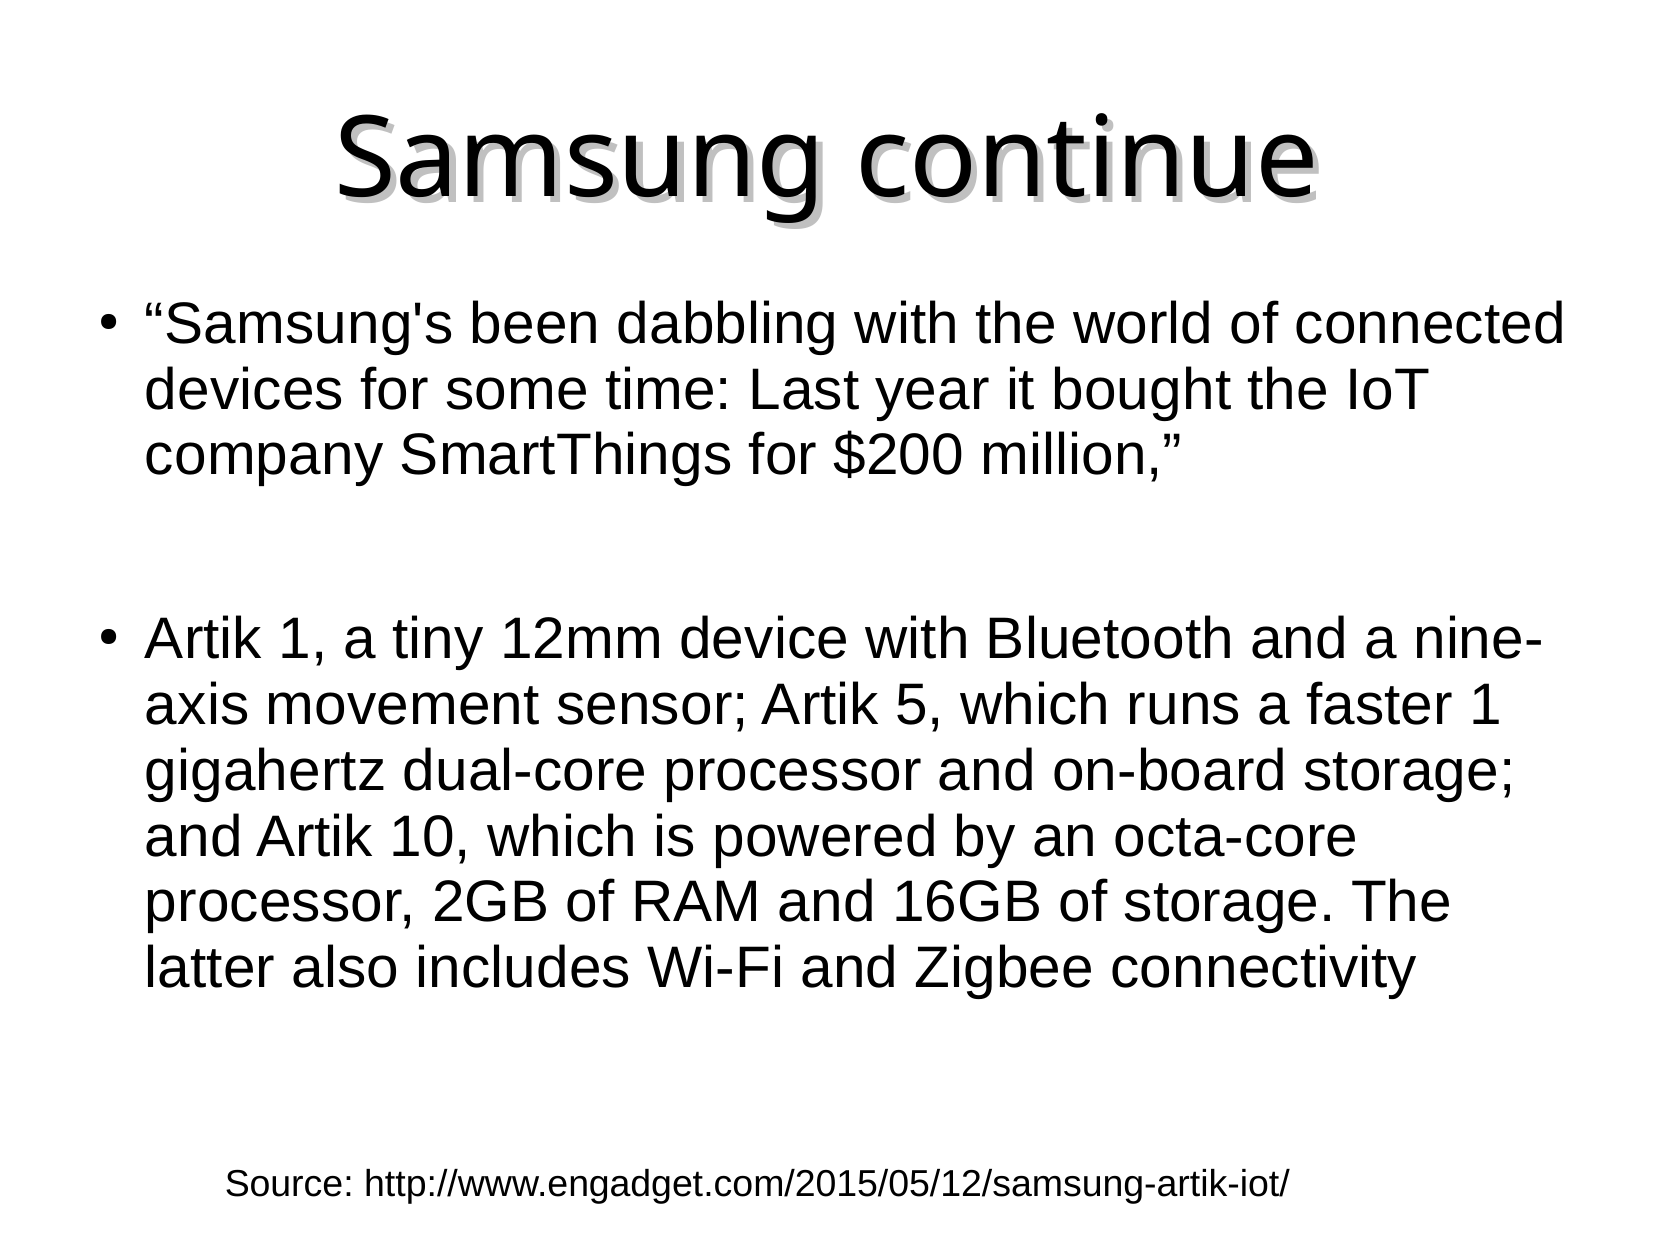

# Samsung continue
“Samsung's been dabbling with the world of connected devices for some time: Last year it bought the IoT company SmartThings for $200 million,”
Artik 1, a tiny 12mm device with Bluetooth and a nine-axis movement sensor; Artik 5, which runs a faster 1 gigahertz dual-core processor and on-board storage; and Artik 10, which is powered by an octa-core processor, 2GB of RAM and 16GB of storage. The latter also includes Wi-Fi and Zigbee connectivity
Source: http://www.engadget.com/2015/05/12/samsung-artik-iot/